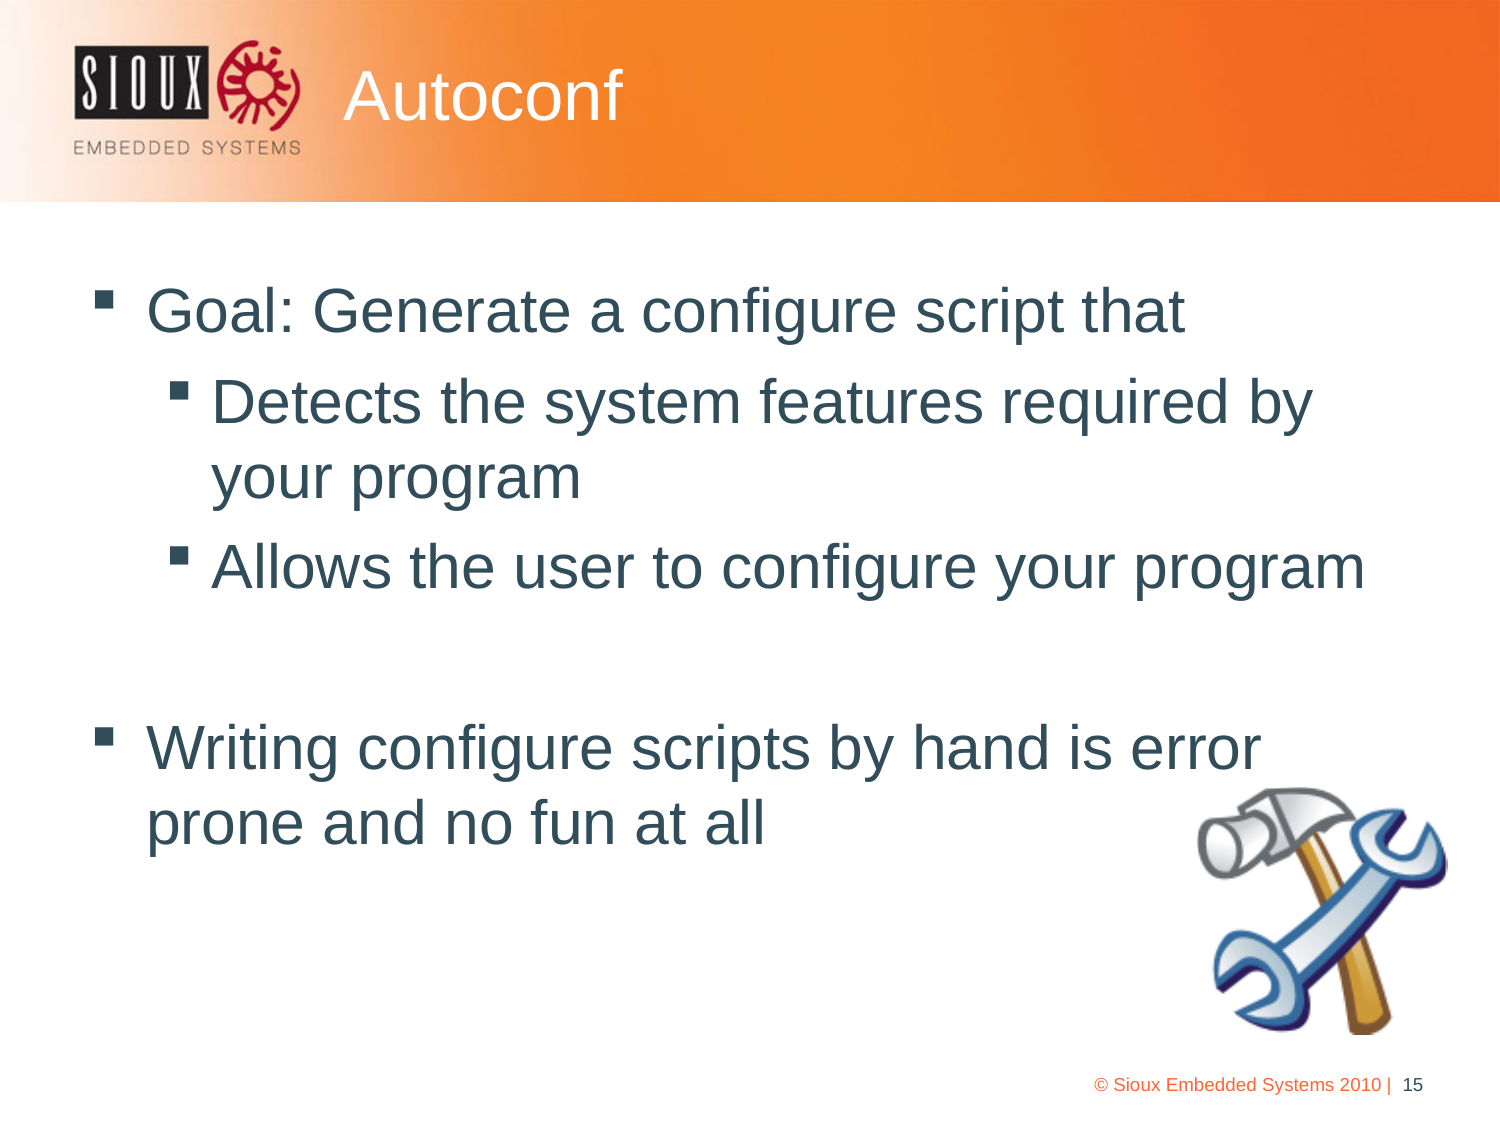

# Autoconf
Goal: Generate a configure script that
Detects the system features required by your program
Allows the user to configure your program
Writing configure scripts by hand is error prone and no fun at all
15
© Sioux Embedded Systems 2010